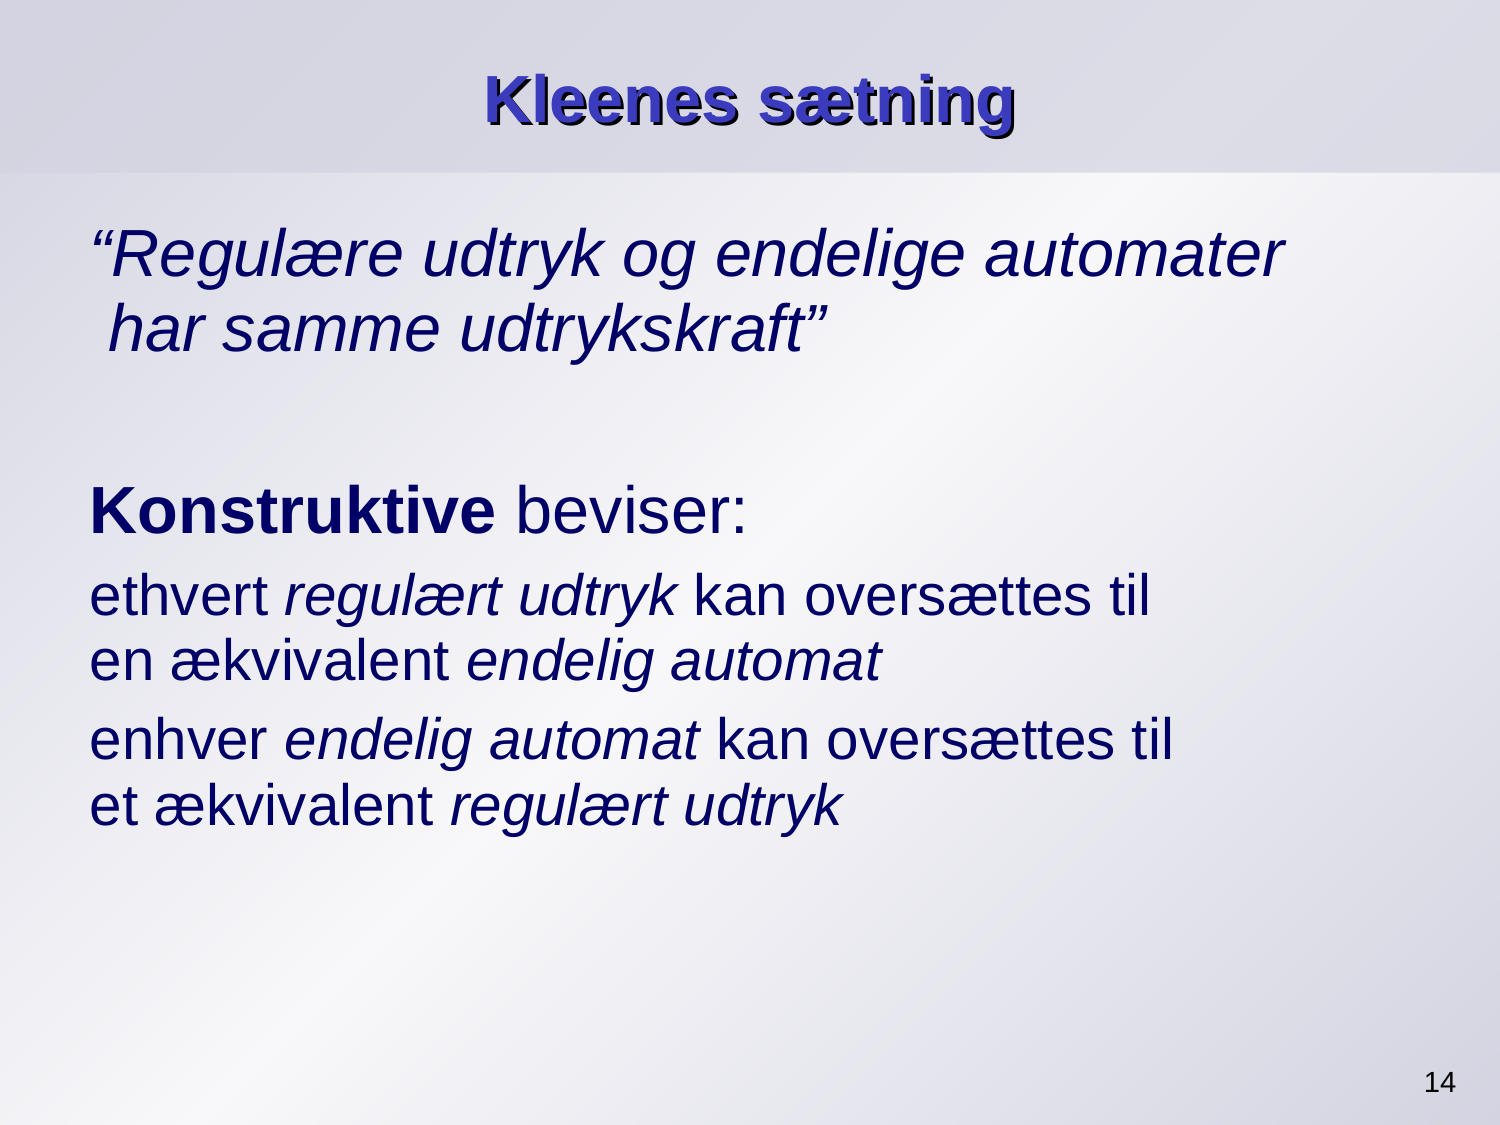

# Kleenes sætning
“Regulære udtryk og endelige automater
 har samme udtrykskraft”
Konstruktive beviser:
ethvert regulært udtryk kan oversættes til
en ækvivalent endelig automat
enhver endelig automat kan oversættes til
et ækvivalent regulært udtryk
14